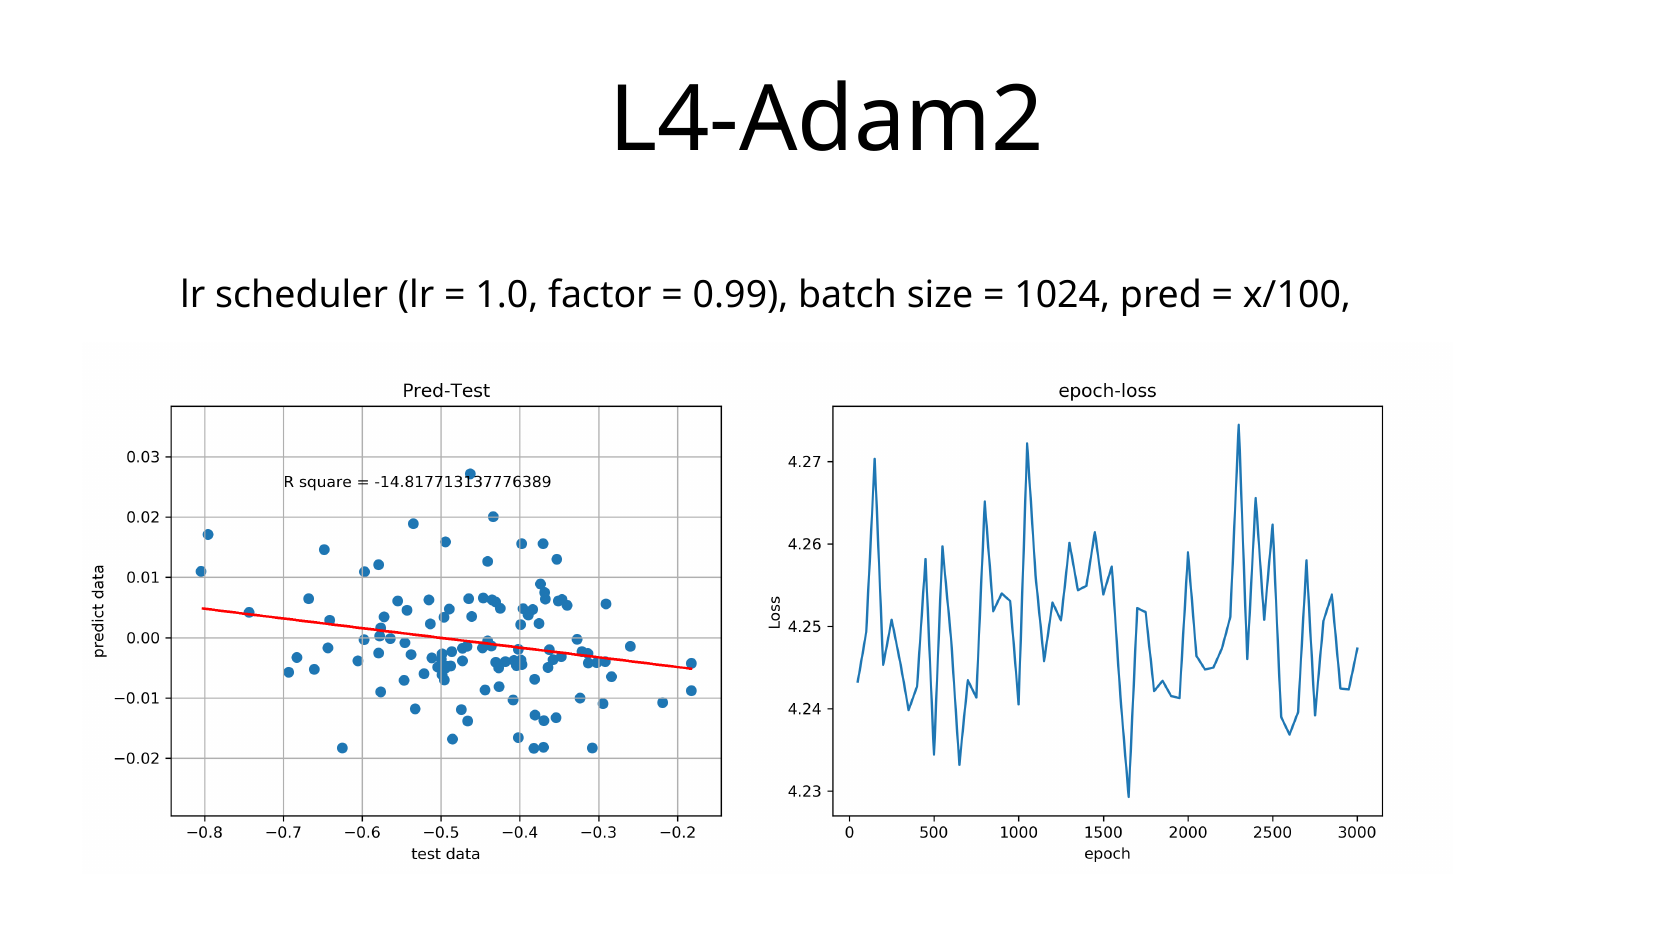

# L4-Adam2
lr scheduler (lr = 1.0, factor = 0.99), batch size = 1024, pred = x/100,